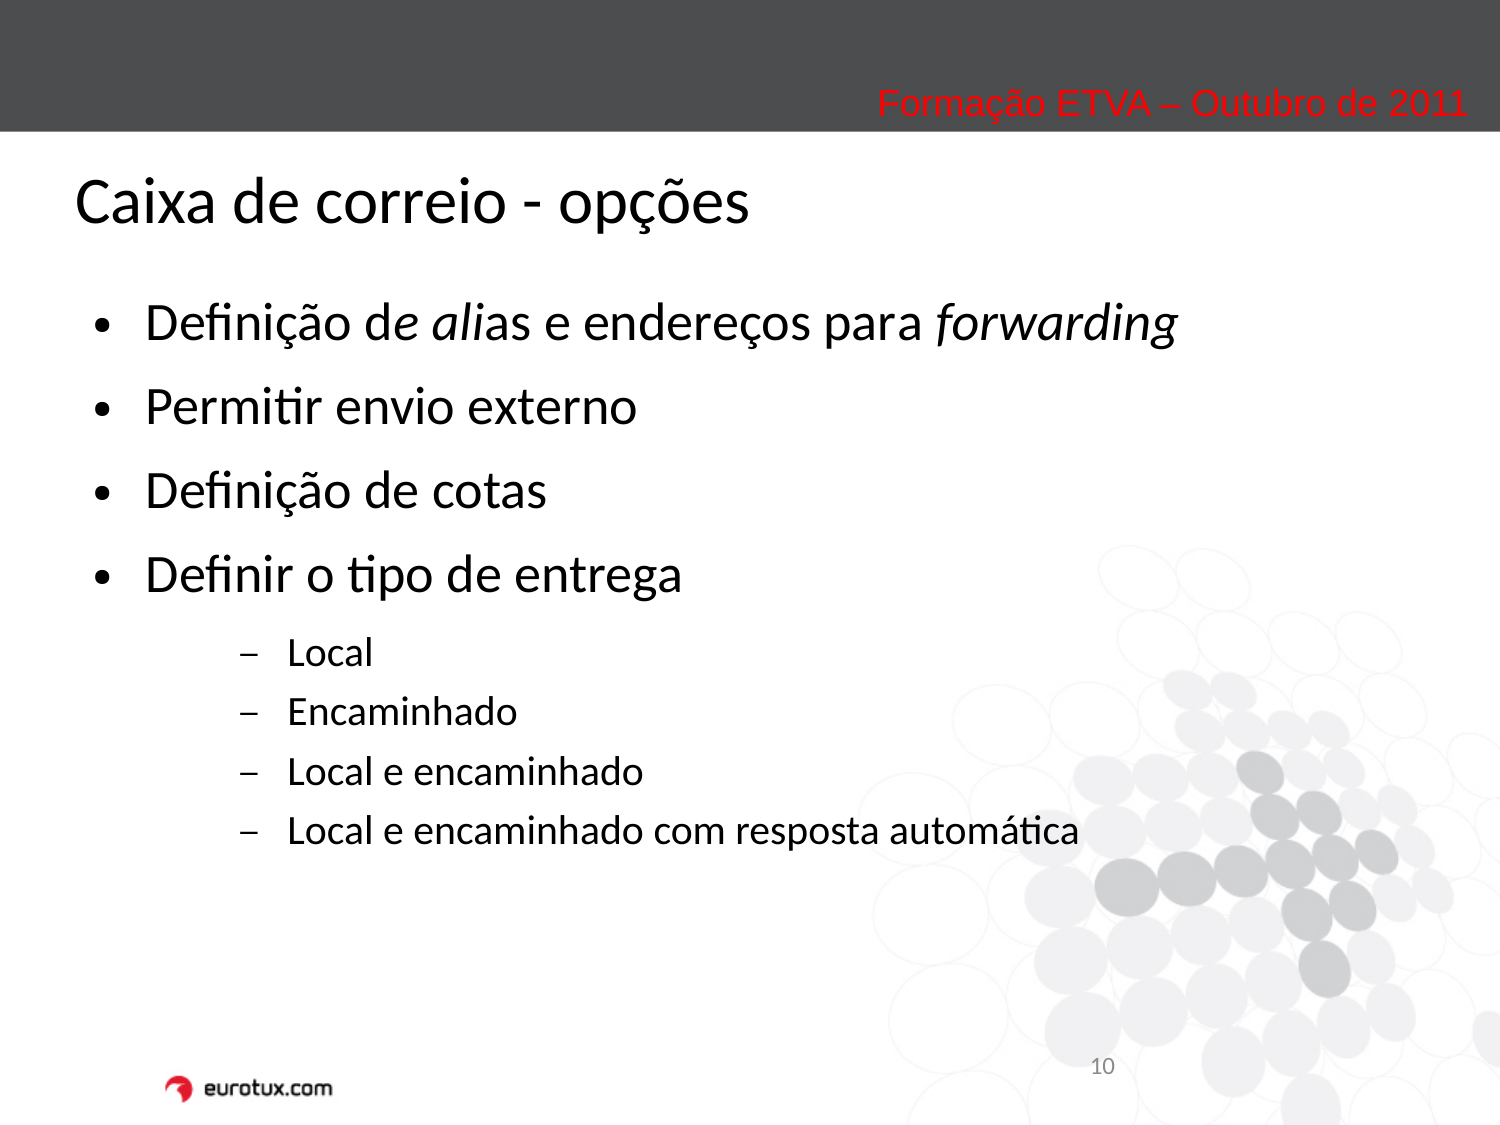

# Caixa de correio - opções
Definição de alias e endereços para forwarding
Permitir envio externo
Definição de cotas
Definir o tipo de entrega
Local
Encaminhado
Local e encaminhado
Local e encaminhado com resposta automática
10